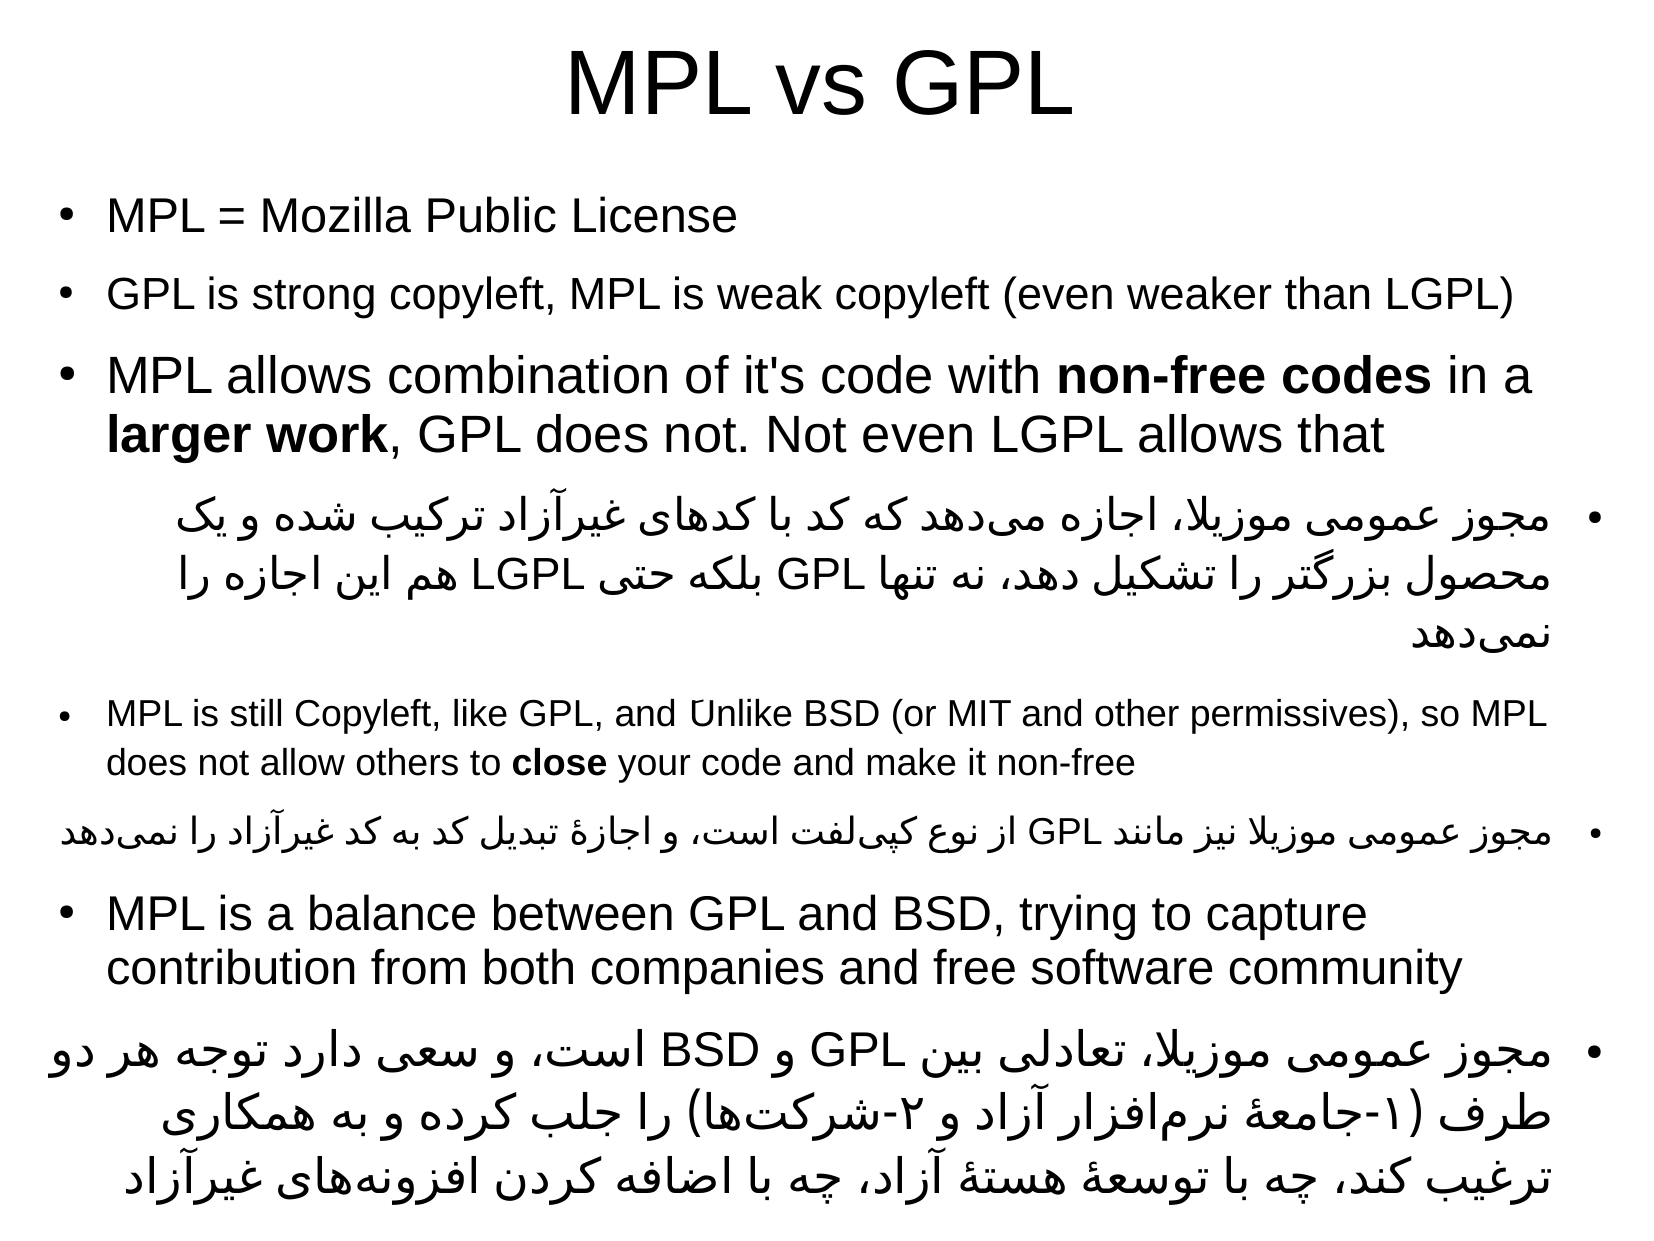

# MPL vs GPL
MPL = Mozilla Public License
GPL is strong copyleft, MPL is weak copyleft (even weaker than LGPL)
MPL allows combination of it's code with non-free codes in a larger work, GPL does not. Not even LGPL allows that
مجوز عمومی موزیلا، اجازه می‌دهد که کد با کدهای غیرآزاد ترکیب شده و یک محصول بزرگتر را تشکیل دهد، نه تنها GPL بلکه حتی LGPL هم این اجازه را نمی‌دهد
MPL is still Copyleft, like GPL, and َUnlike BSD (or MIT and other permissives), so MPL does not allow others to close your code and make it non-free
مجوز عمومی موزیلا نیز مانند GPL از نوع کپی‌لفت است، و اجازهٔ تبدیل کد به کد غیرآزاد را نمی‌دهد
MPL is a balance between GPL and BSD, trying to capture contribution from both companies and free software community
مجوز عمومی موزیلا، تعادلی بین GPL و BSD است، و سعی دارد توجه هر دو طرف (۱-جامعهٔ نرم‌افزار آزاد و ۲-شرکت‌ها) را جلب کرده و به همکاری ترغیب کند، چه با توسعهٔ هستهٔ آزاد، چه با اضافه کردن افزونه‌های غیرآزاد